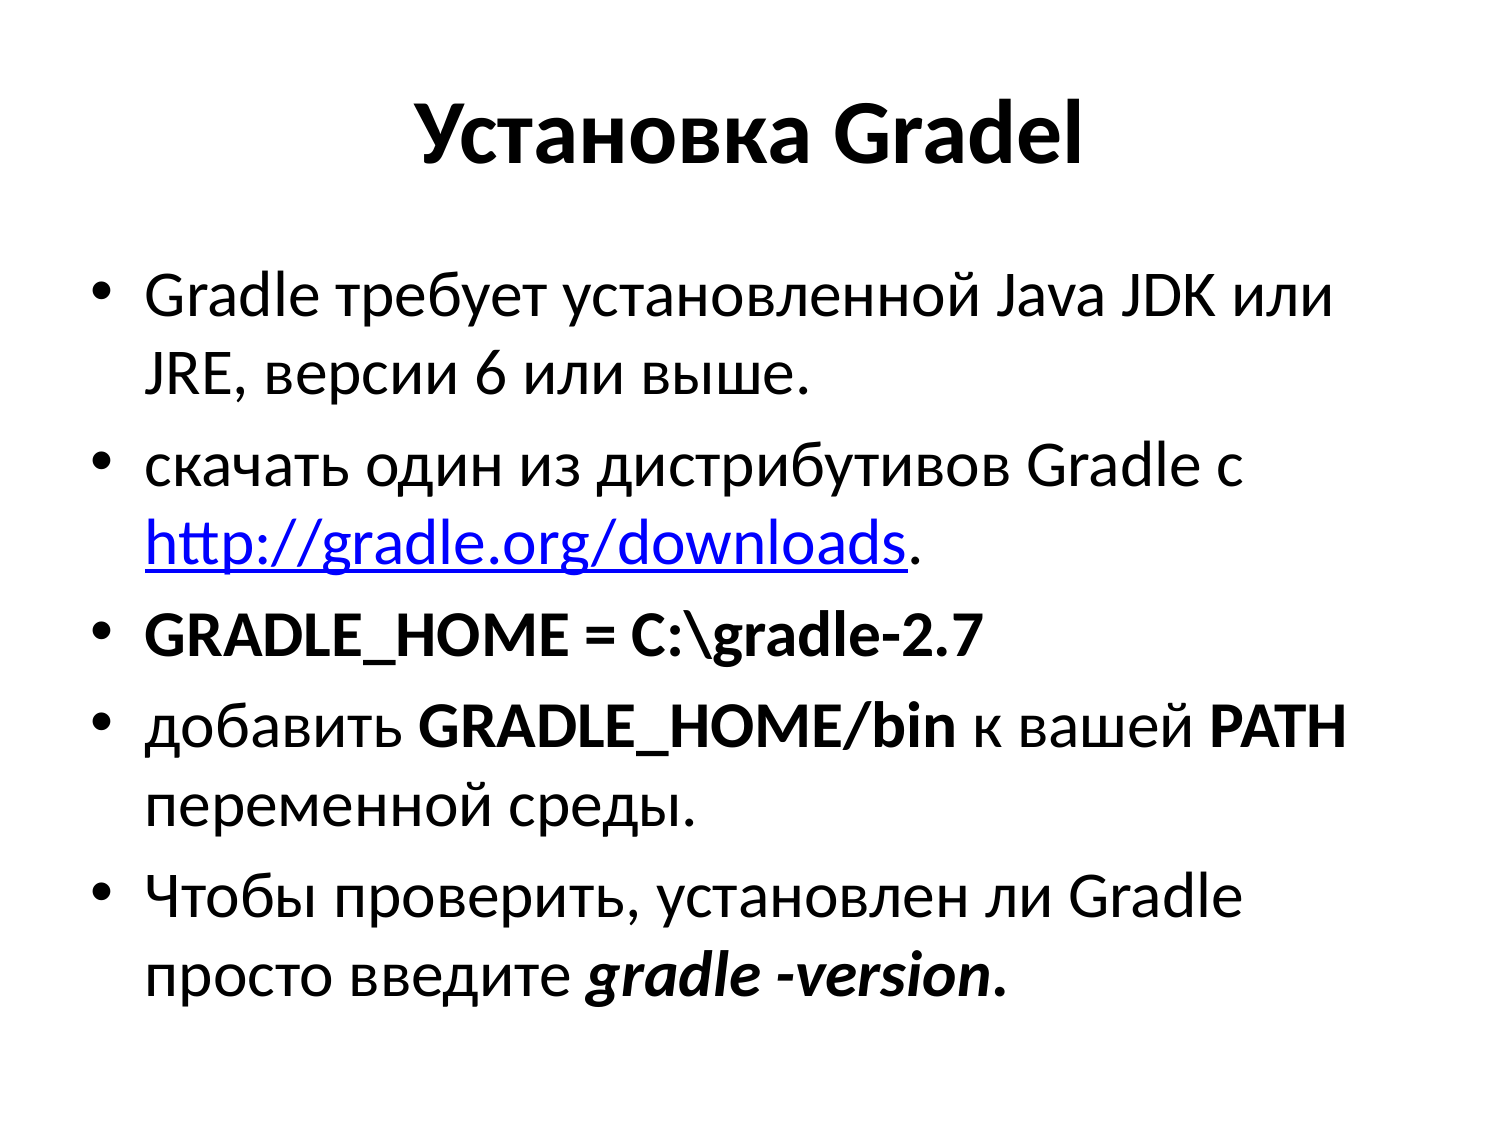

# Установка Gradel
Gradle требует установленной Java JDK или JRE, версии 6 или выше.
скачать один из дистрибутивов Gradle с http://gradle.org/downloads.
GRADLE_HOME = C:\gradle-2.7
добавить GRADLE_HOME/bin к вашей PATH переменной среды.
Чтобы проверить, установлен ли Gradle просто введите gradle -version.